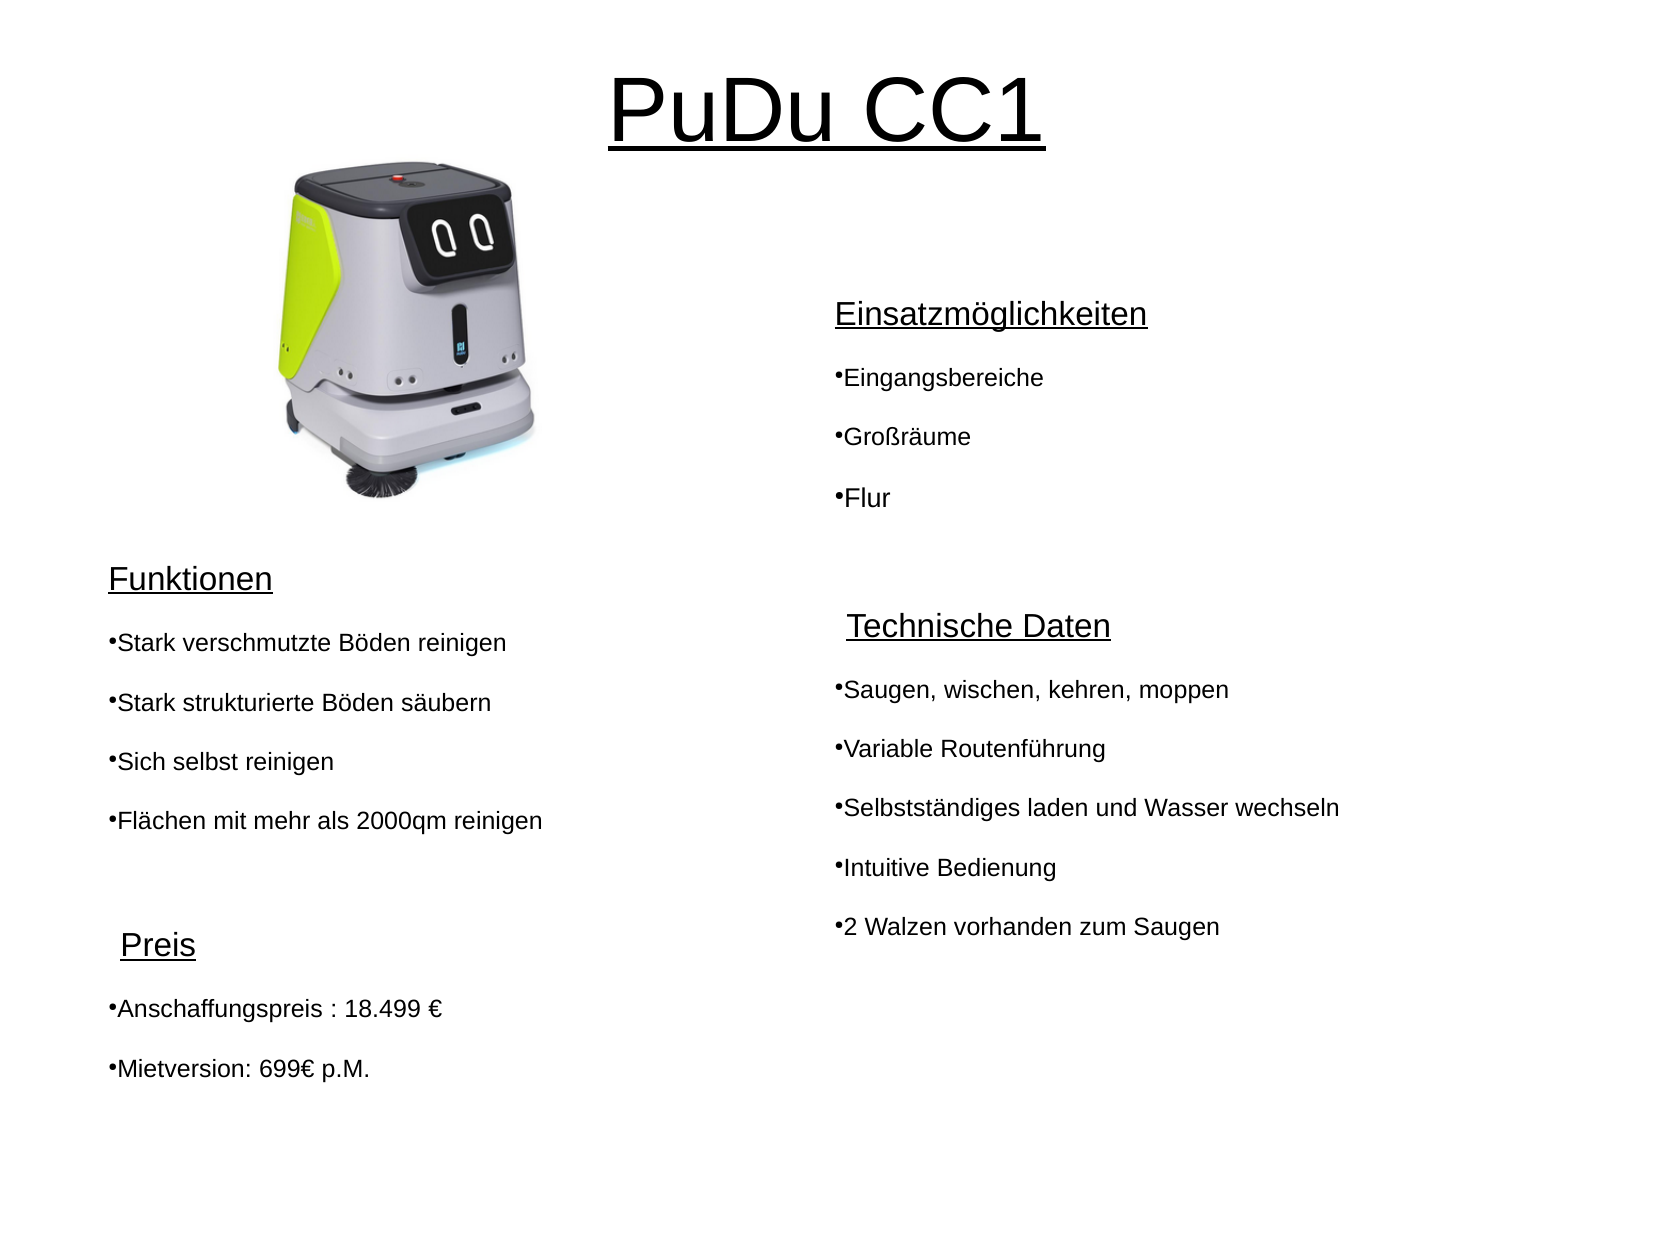

# PuDu CC1
Einsatzmöglichkeiten
Eingangsbereiche
Großräume
Flur
Technische Daten
Saugen, wischen, kehren, moppen
Variable Routenführung
Selbstständiges laden und Wasser wechseln
Intuitive Bedienung
2 Walzen vorhanden zum Saugen
Funktionen
Stark verschmutzte Böden reinigen
Stark strukturierte Böden säubern
Sich selbst reinigen
Flächen mit mehr als 2000qm reinigen
Preis
Anschaffungspreis : 18.499 €
Mietversion: 699€ p.M.